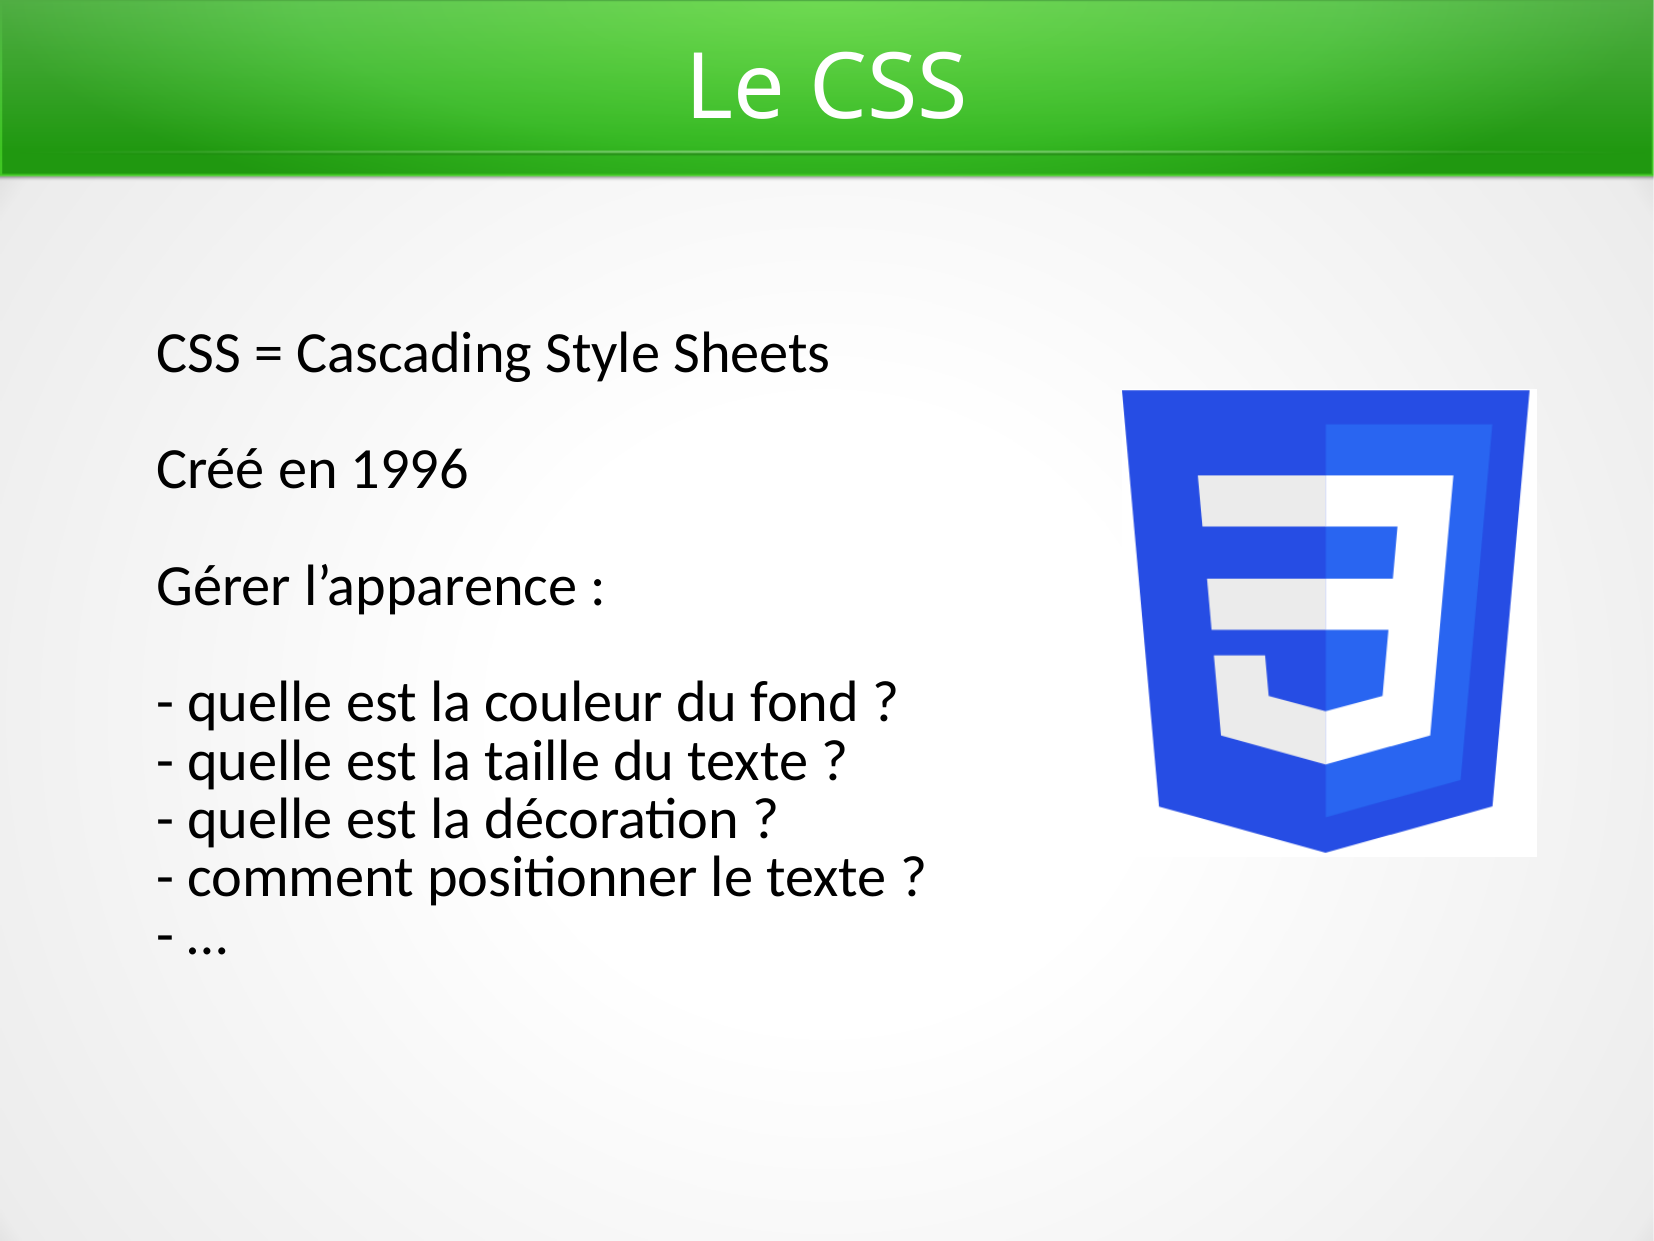

# Le CSS
CSS = Cascading Style Sheets
Créé en 1996
Gérer l’apparence :
- quelle est la couleur du fond ?
- quelle est la taille du texte ?
- quelle est la décoration ?
- comment positionner le texte ?
- …